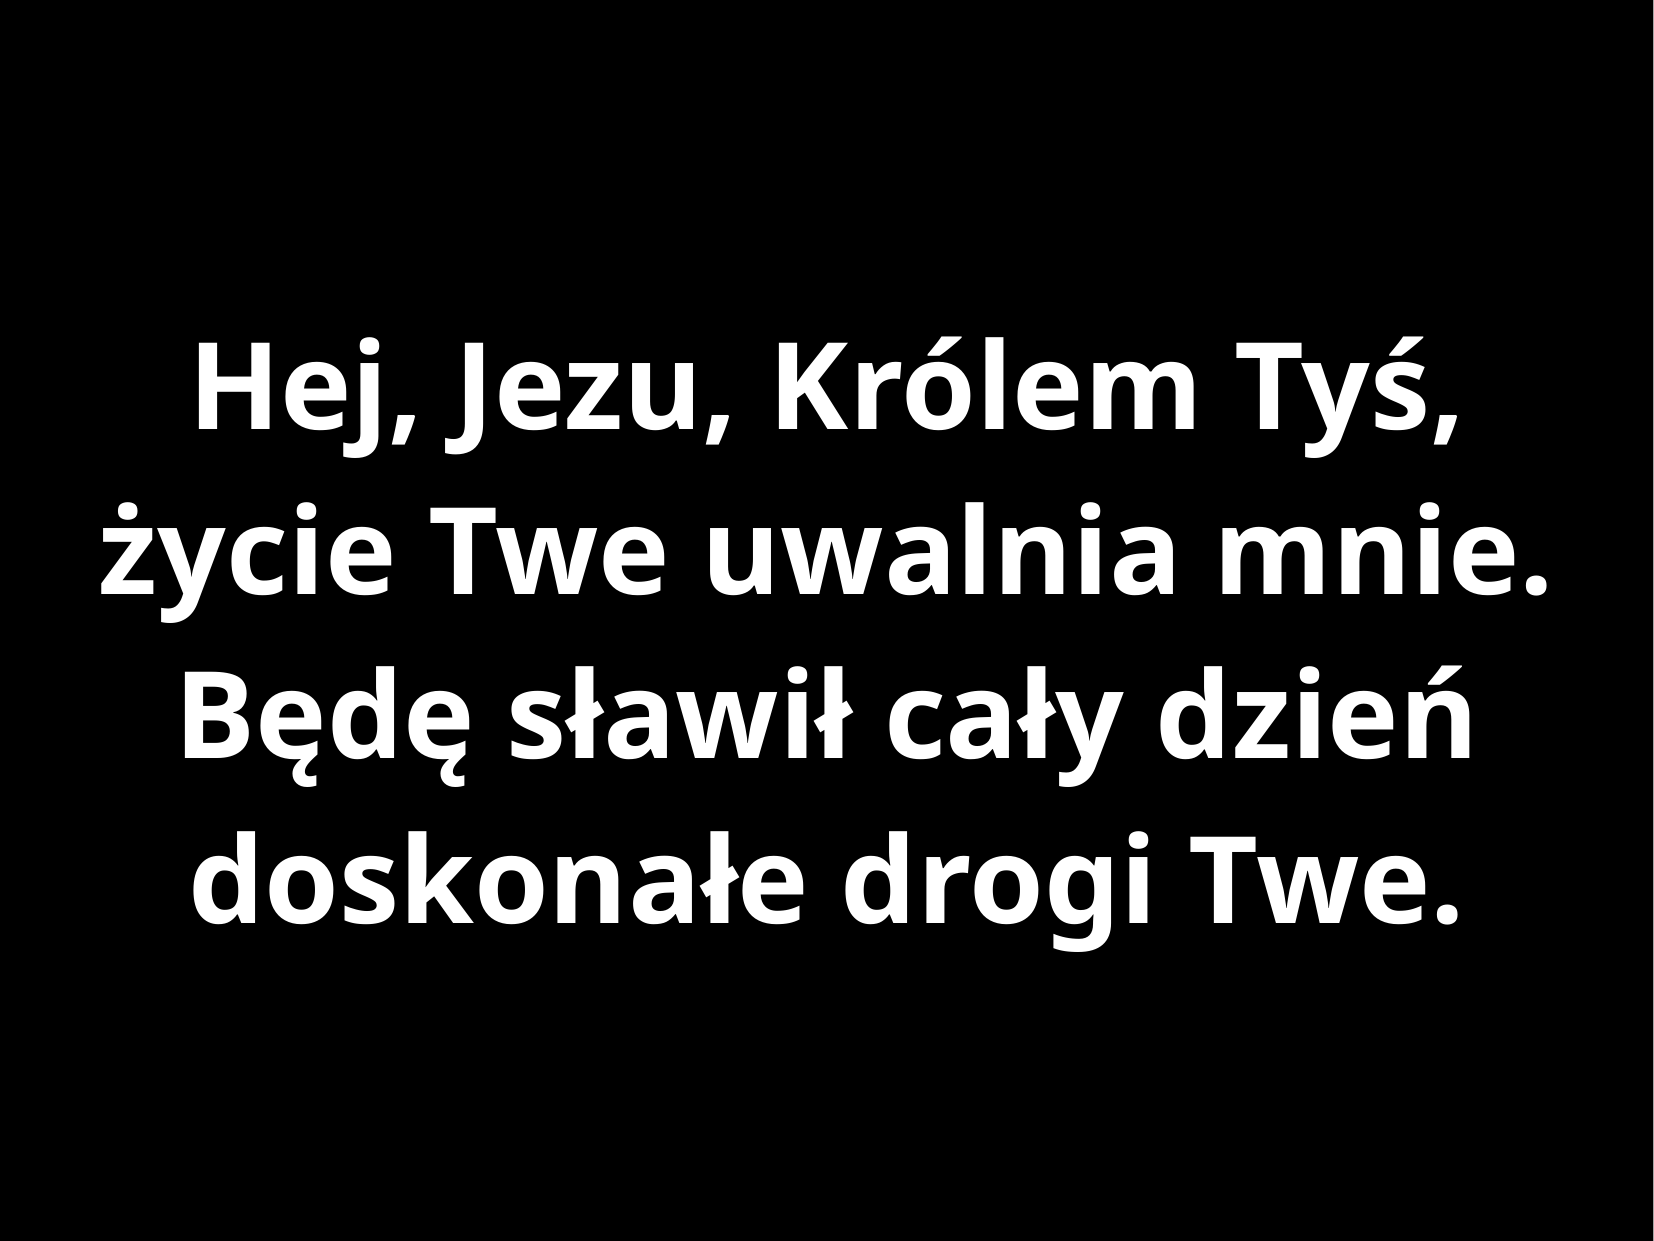

# Hej, Jezu, Królem Tyś, życie Twe uwalnia mnie. Będę sławił cały dzień doskonałe drogi Twe.